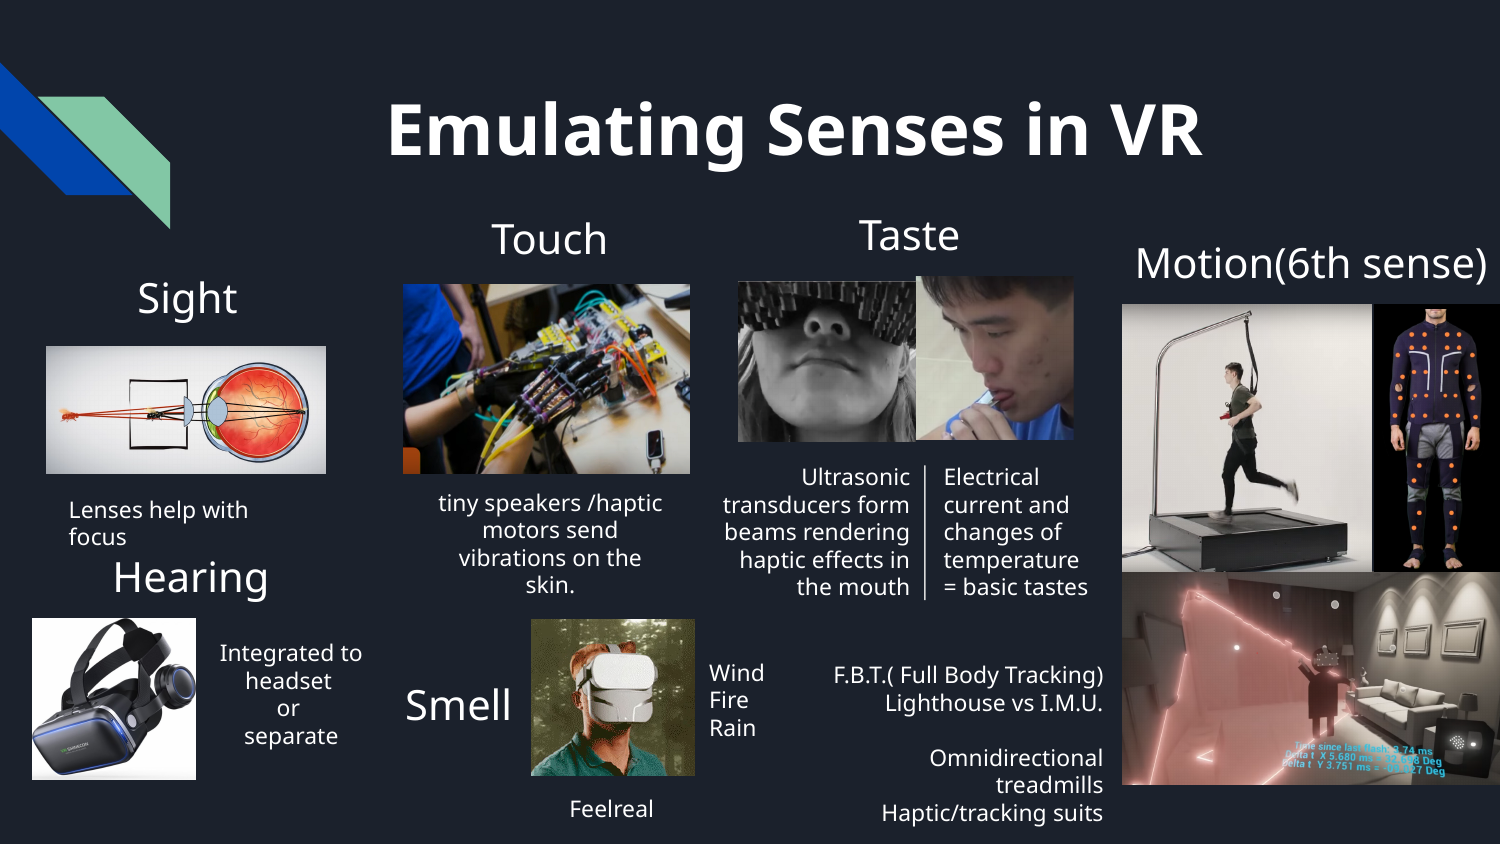

# Emulating Senses in VR
Taste
Touch
Motion(6th sense)
Sight
Ultrasonic transducers form beams rendering haptic effects in the mouth
Electrical current and changes of temperature = basic tastes
tiny speakers /haptic motors send vibrations on the skin.
Lenses help with focus
Hearing
Integrated to headset
or
separate
Wind Fire Rain
 F.B.T.( Full Body Tracking)
Lighthouse vs I.M.U.
Omnidirectional treadmills
Haptic/tracking suits
Smell
Feelreal